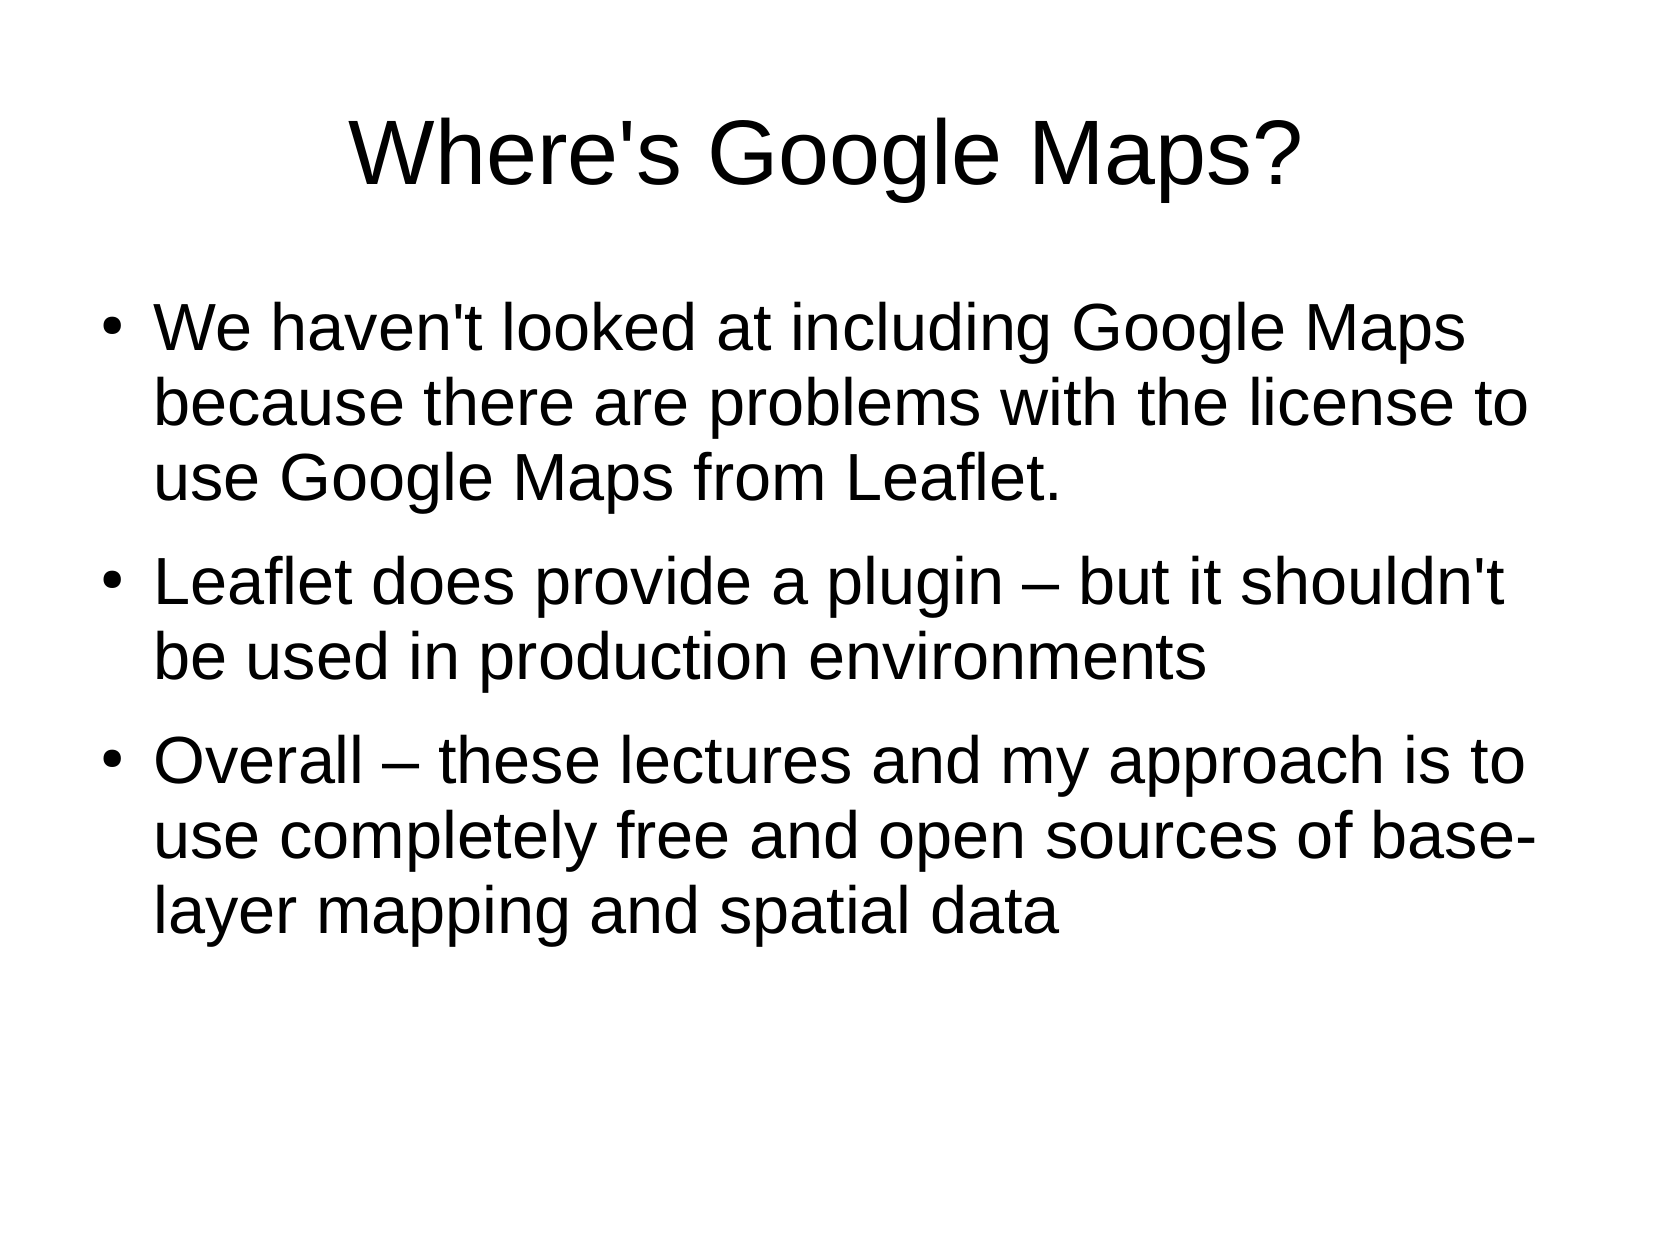

# Where's Google Maps?
We haven't looked at including Google Maps because there are problems with the license to use Google Maps from Leaflet.
Leaflet does provide a plugin – but it shouldn't be used in production environments
Overall – these lectures and my approach is to use completely free and open sources of base-layer mapping and spatial data